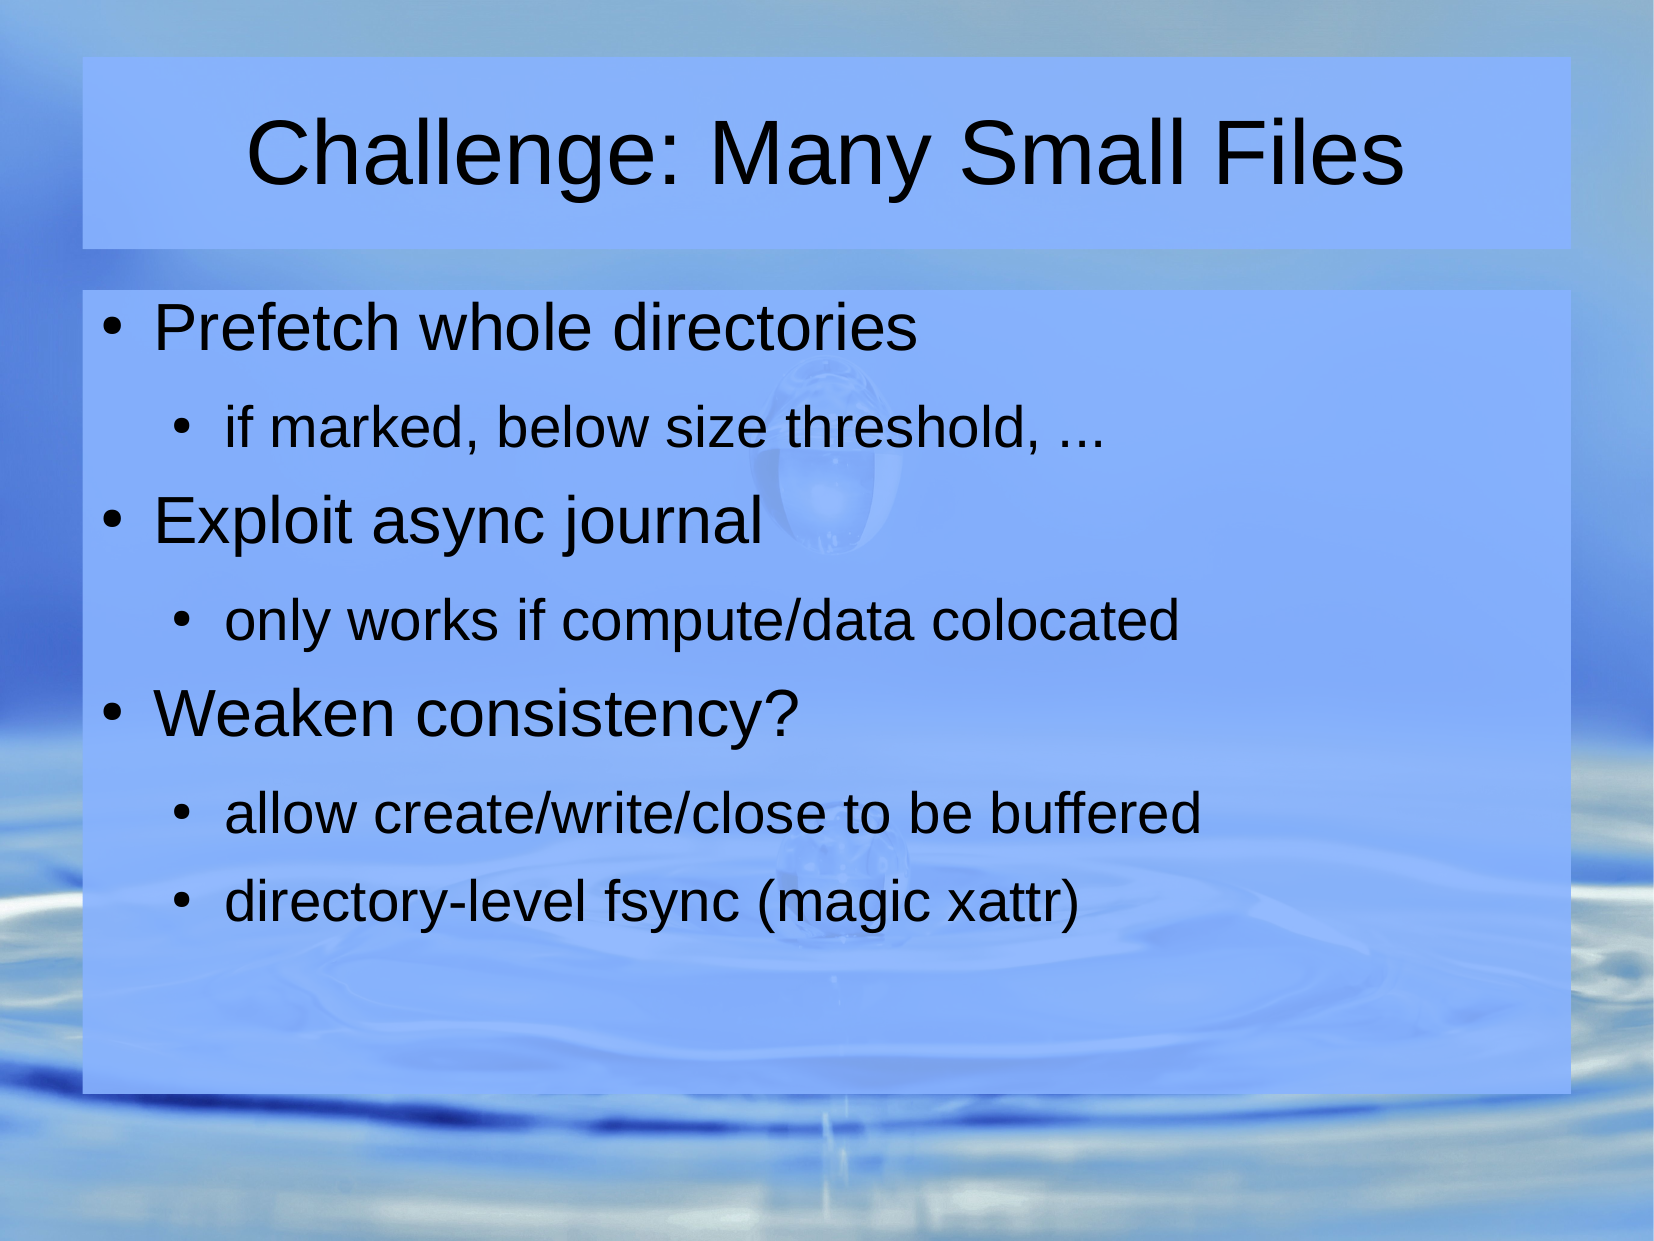

# Challenge: Many Small Files
Prefetch whole directories
if marked, below size threshold, ...
Exploit async journal
only works if compute/data colocated
Weaken consistency?
allow create/write/close to be buffered
directory-level fsync (magic xattr)